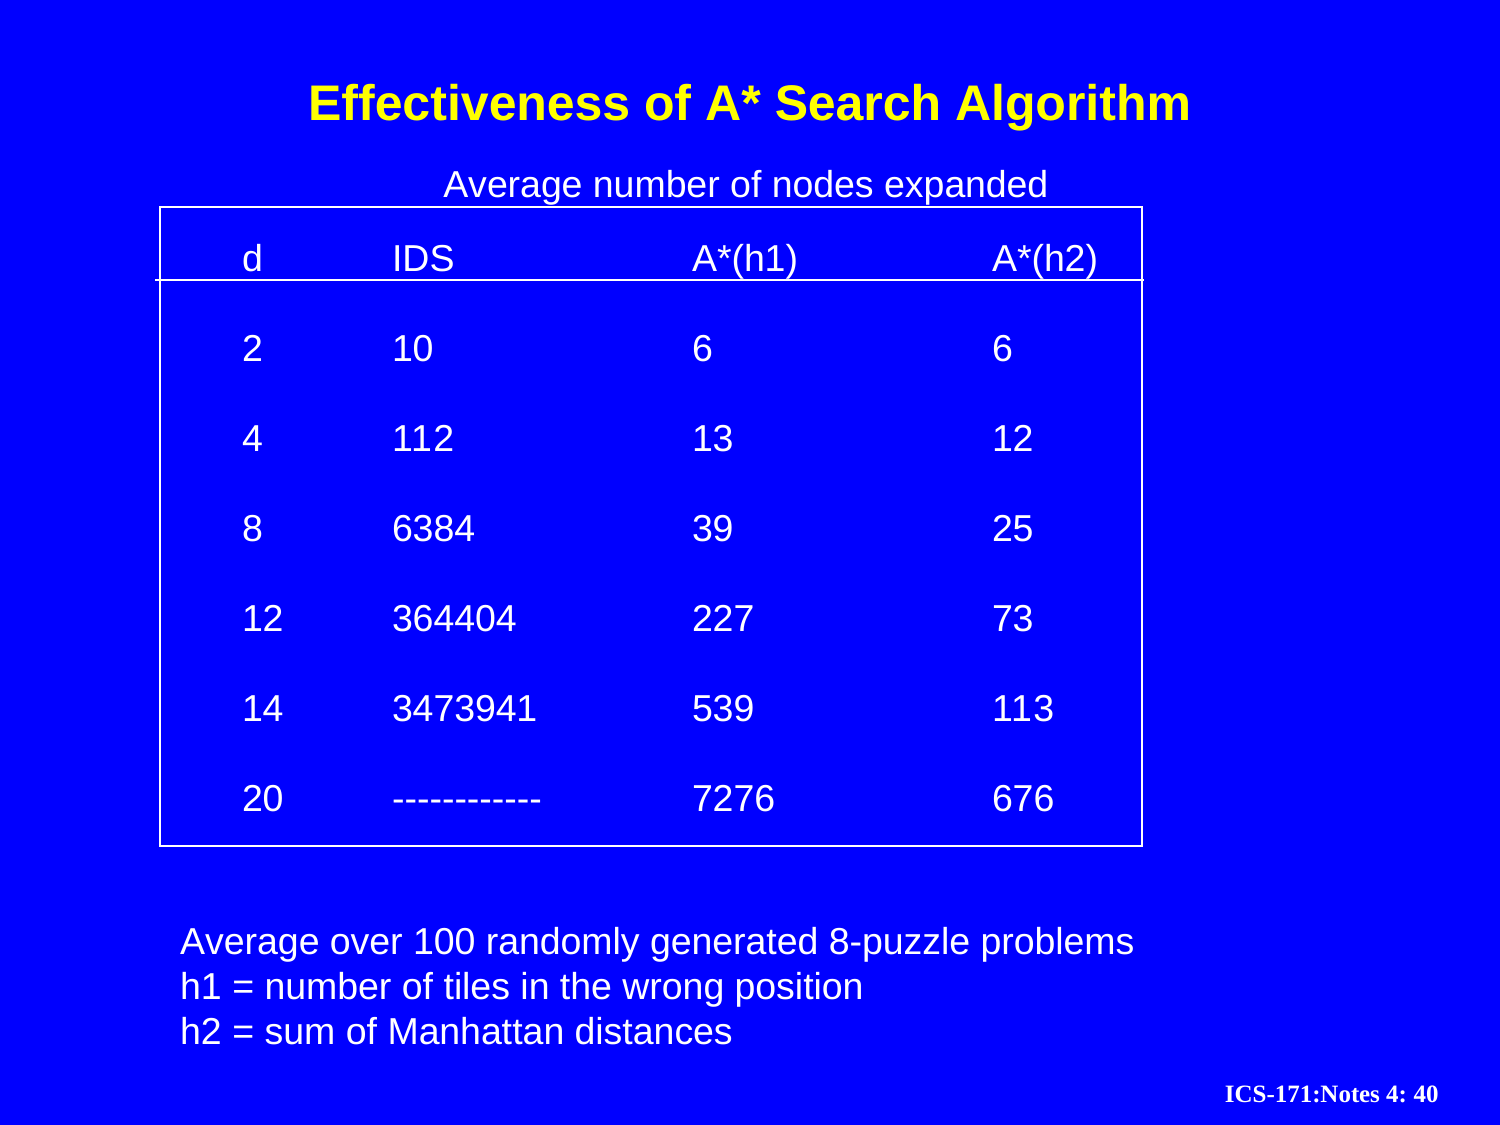

# Effectiveness of A* Search Algorithm
Average number of nodes expanded
d	IDS		A*(h1)		A*(h2)
2	10		6		6
4	112		13		12
8	6384		39		25
12	364404		227		73
14	3473941		539		113
20	------------	7276		676
Average over 100 randomly generated 8-puzzle problems
h1 = number of tiles in the wrong position
h2 = sum of Manhattan distances